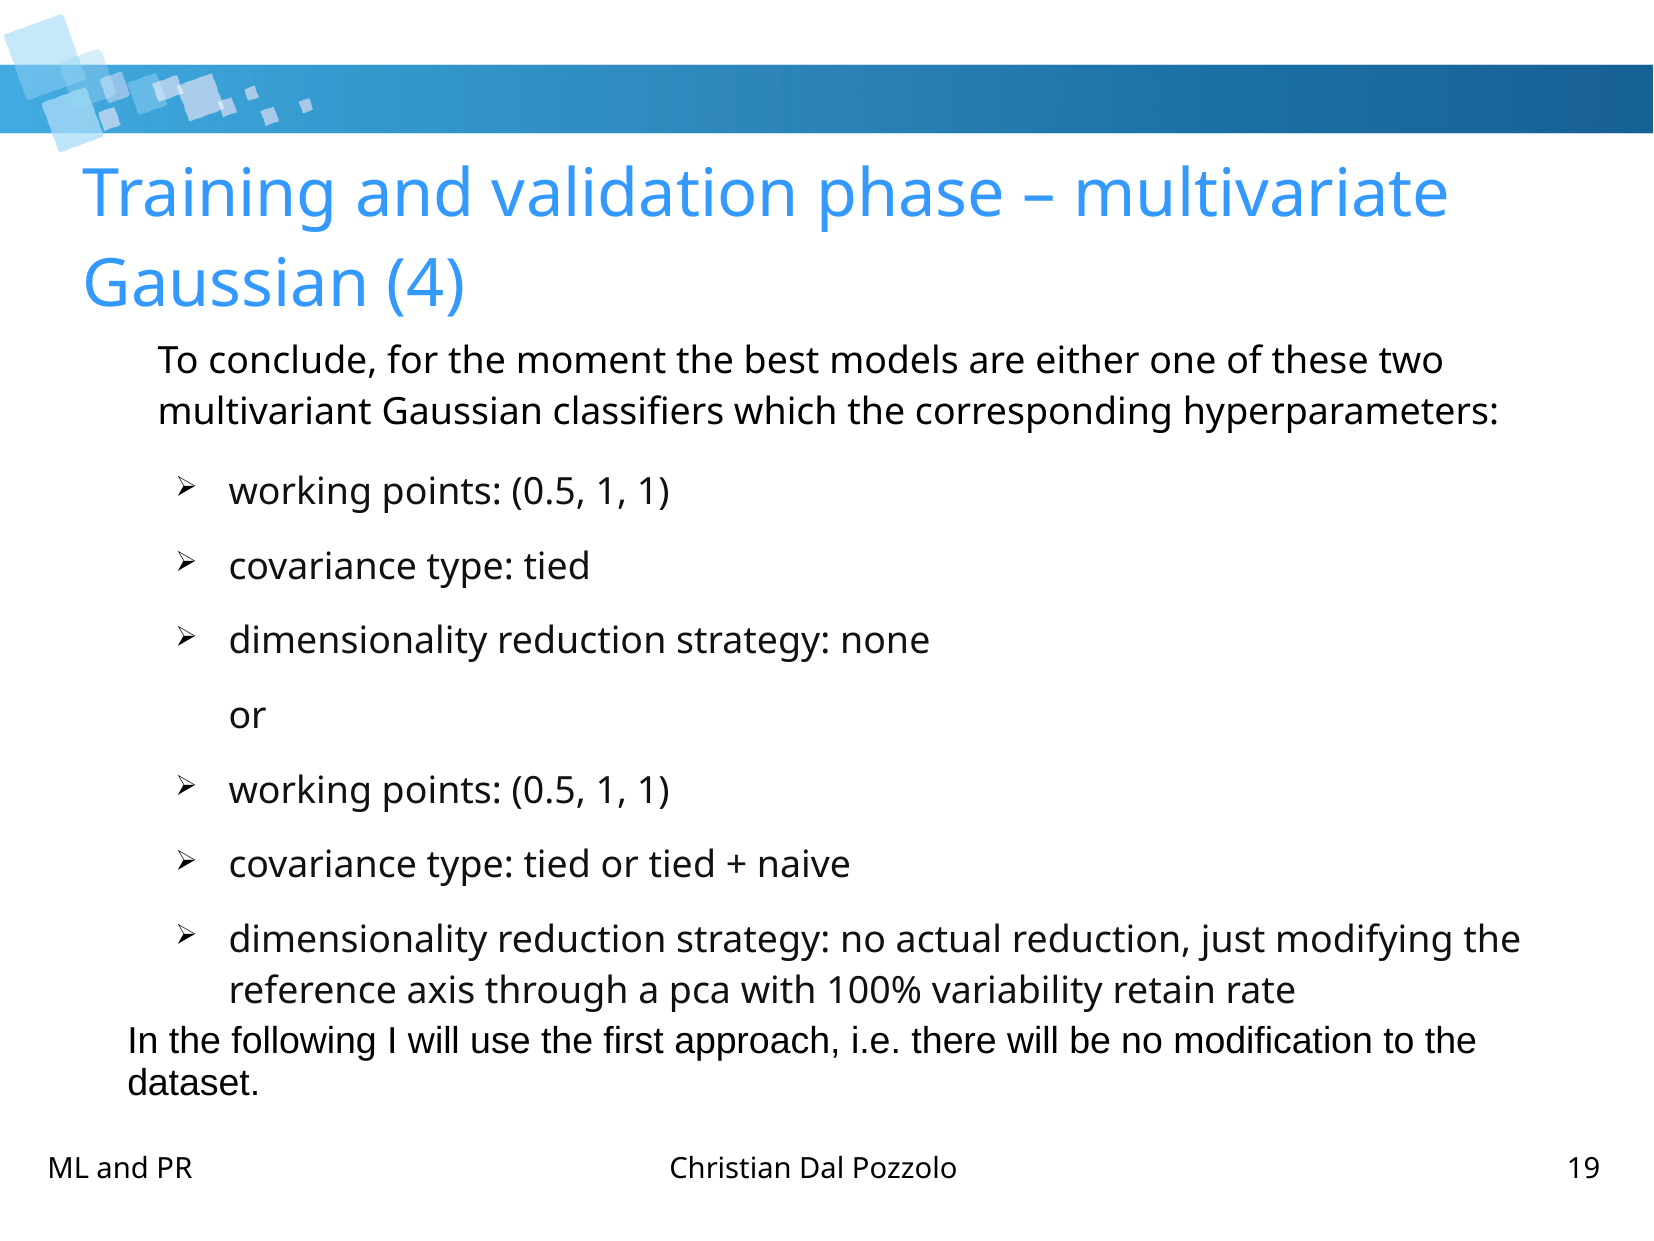

# Training and validation phase – multivariate Gaussian (4)
To conclude, for the moment the best models are either one of these two multivariant Gaussian classifiers which the corresponding hyperparameters:
working points: (0.5, 1, 1)
covariance type: tied
dimensionality reduction strategy: none
or
working points: (0.5, 1, 1)
covariance type: tied or tied + naive
dimensionality reduction strategy: no actual reduction, just modifying the reference axis through a pca with 100% variability retain rate
In the following I will use the first approach, i.e. there will be no modification to the dataset.
ML and PR
Christian Dal Pozzolo
19